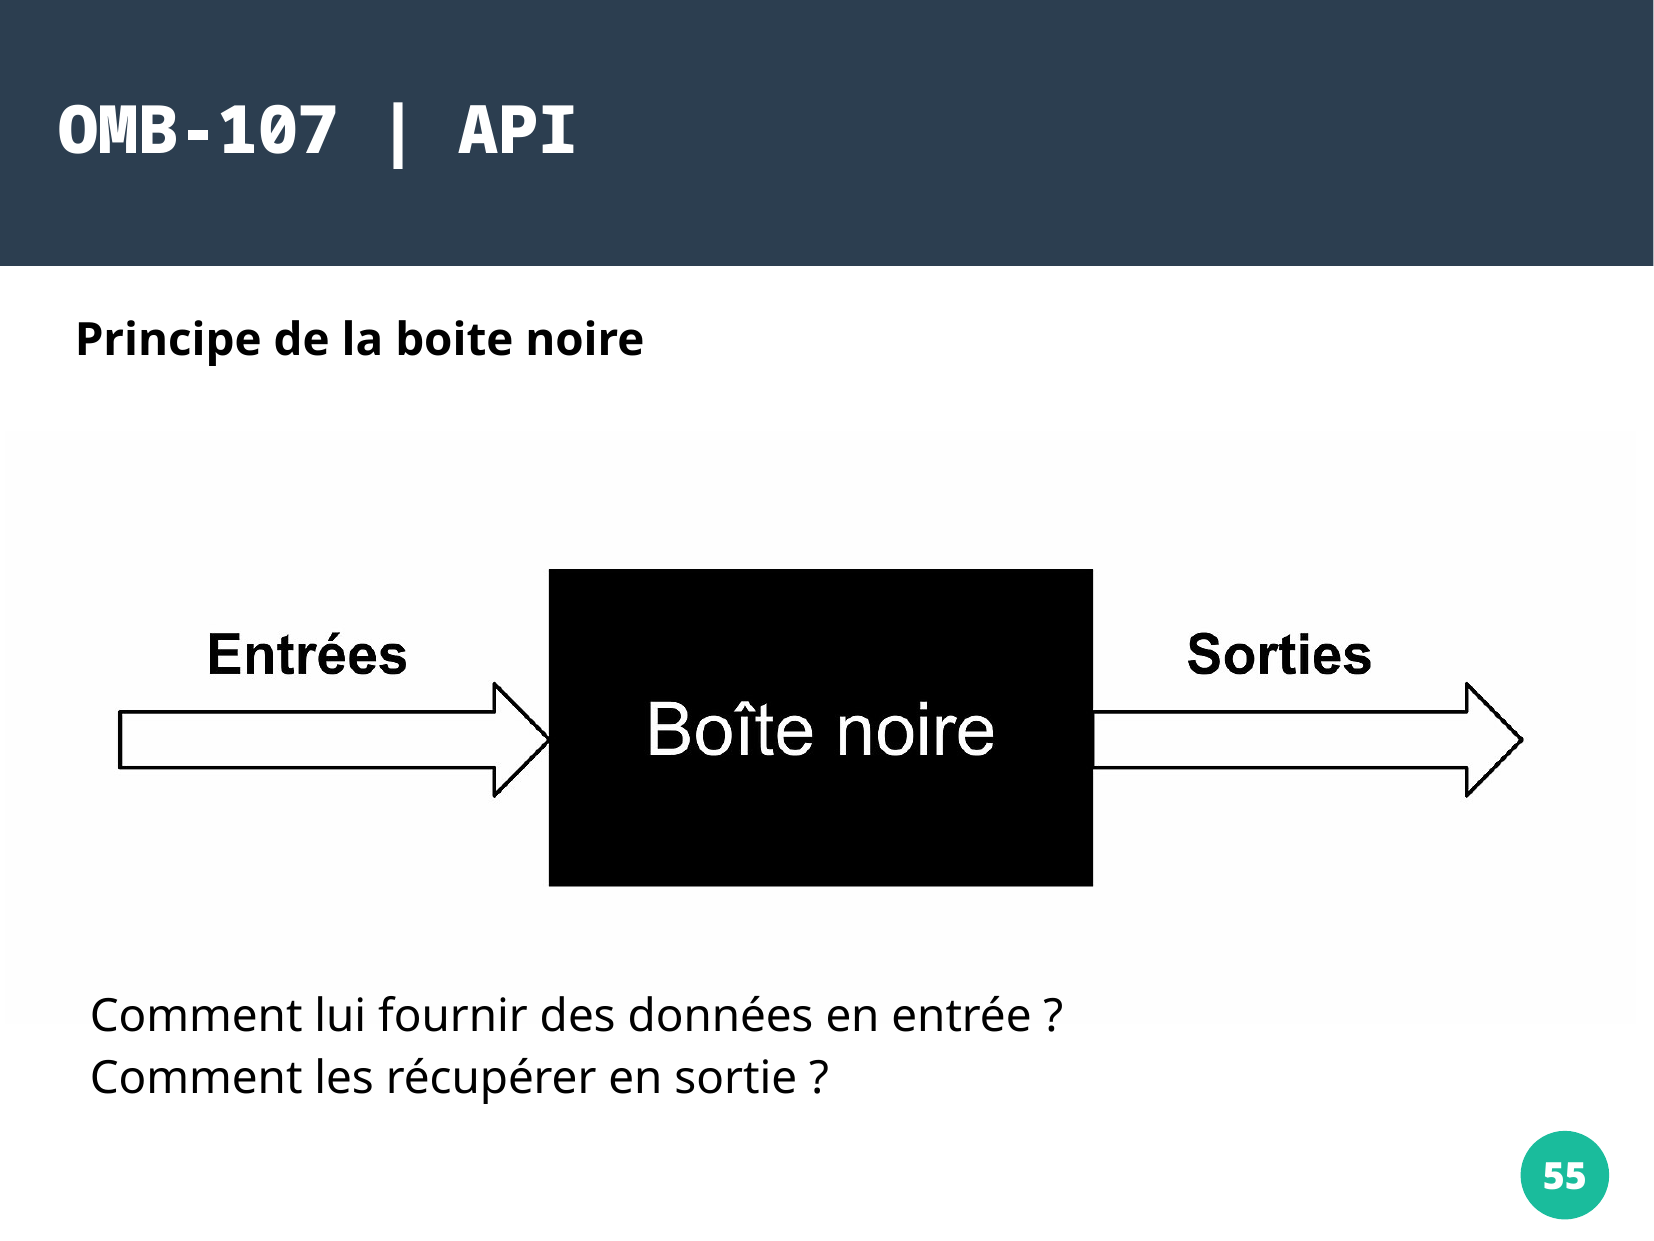

# OMB-107 | API
Principe de la boite noire
Comment lui fournir des données en entrée ?
Comment les récupérer en sortie ?
55